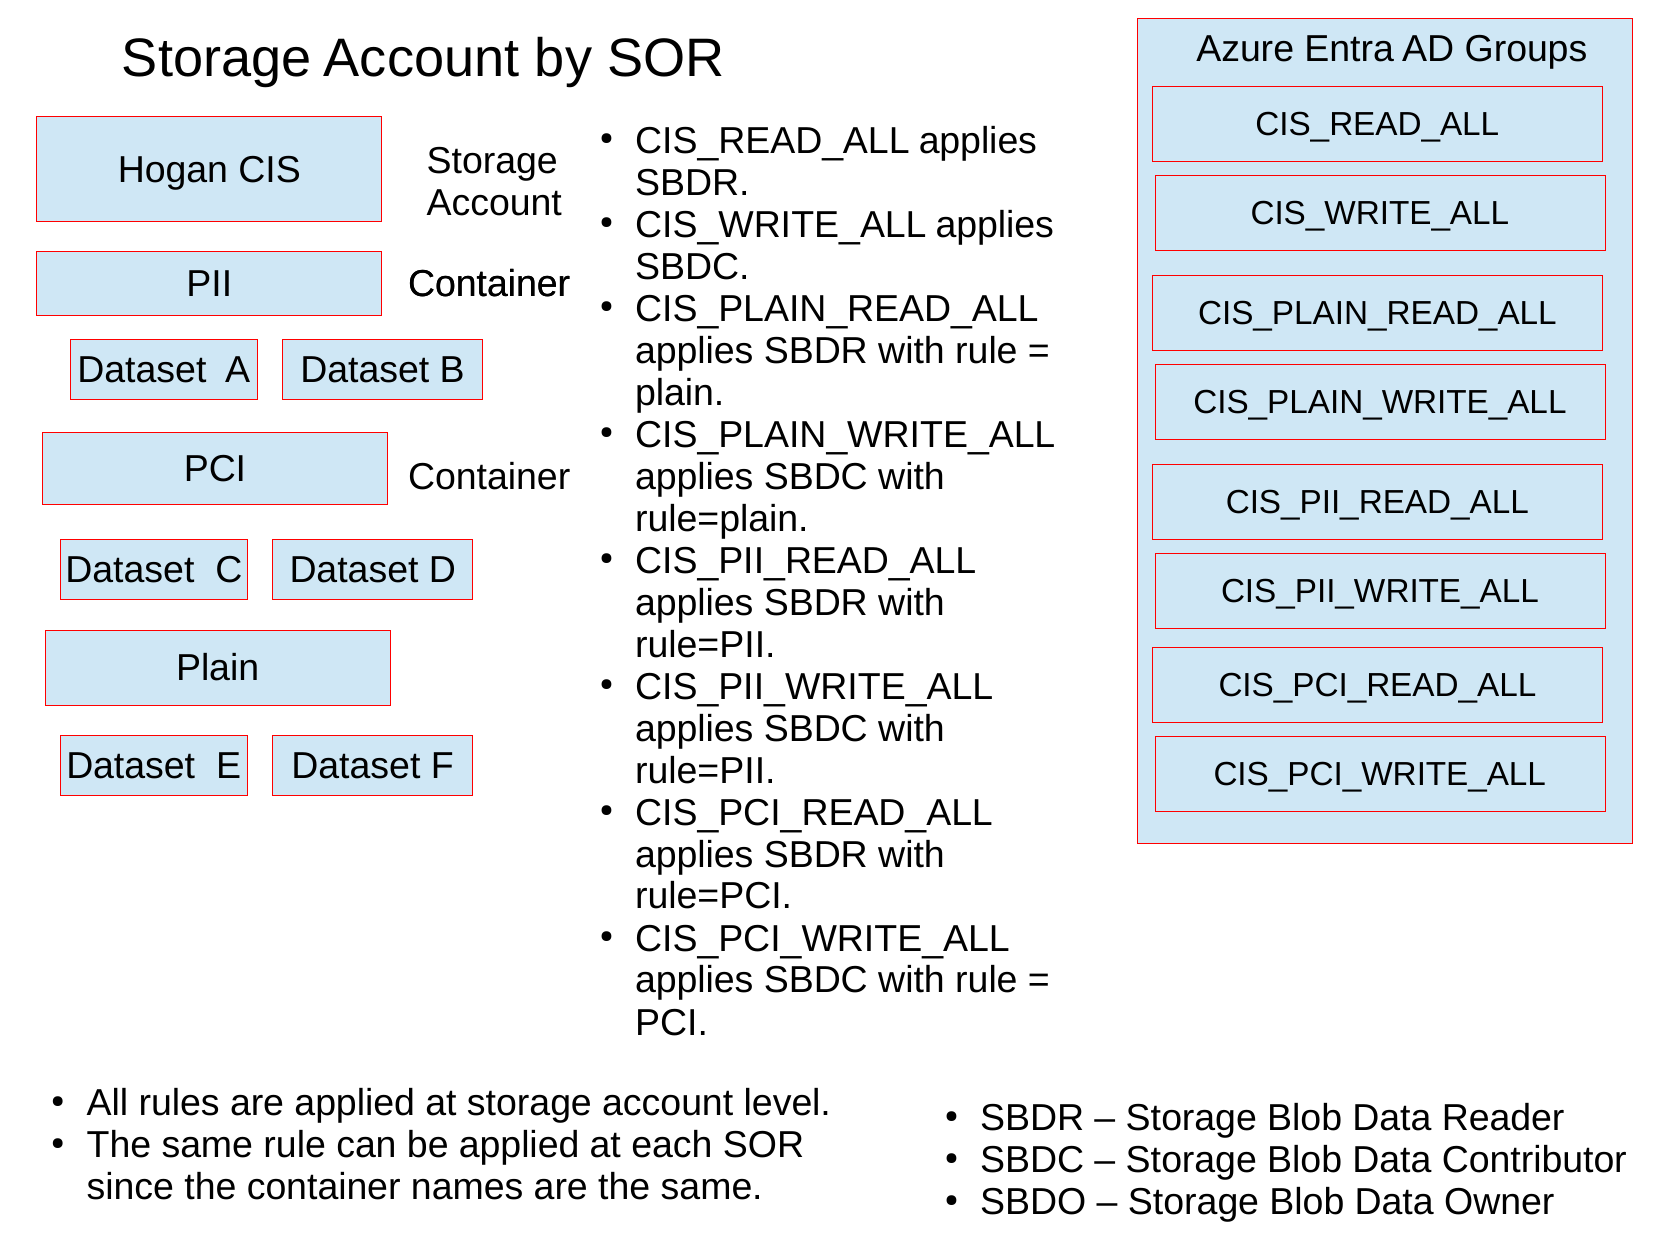

# Storage Account by SOR
Azure Entra AD Groups
CIS_READ_ALL
CIS_READ_ALL applies SBDR.
CIS_WRITE_ALL applies SBDC.
CIS_PLAIN_READ_ALL applies SBDR with rule = plain.
CIS_PLAIN_WRITE_ALL applies SBDC with rule=plain.
CIS_PII_READ_ALL applies SBDR with rule=PII.
CIS_PII_WRITE_ALL applies SBDC with rule=PII.
CIS_PCI_READ_ALL applies SBDR with rule=PCI.
CIS_PCI_WRITE_ALL applies SBDC with rule = PCI.
Hogan CIS
Storage
Account
CIS_WRITE_ALL
PII
Container
Container
CIS_PLAIN_READ_ALL
Dataset A
Dataset B
CIS_PLAIN_WRITE_ALL
PCI
Container
CIS_PII_READ_ALL
Dataset C
Dataset D
CIS_PII_WRITE_ALL
Plain
CIS_PCI_READ_ALL
Dataset E
Dataset F
CIS_PCI_WRITE_ALL
All rules are applied at storage account level.
The same rule can be applied at each SOR since the container names are the same.
SBDR – Storage Blob Data Reader
SBDC – Storage Blob Data Contributor
SBDO – Storage Blob Data Owner